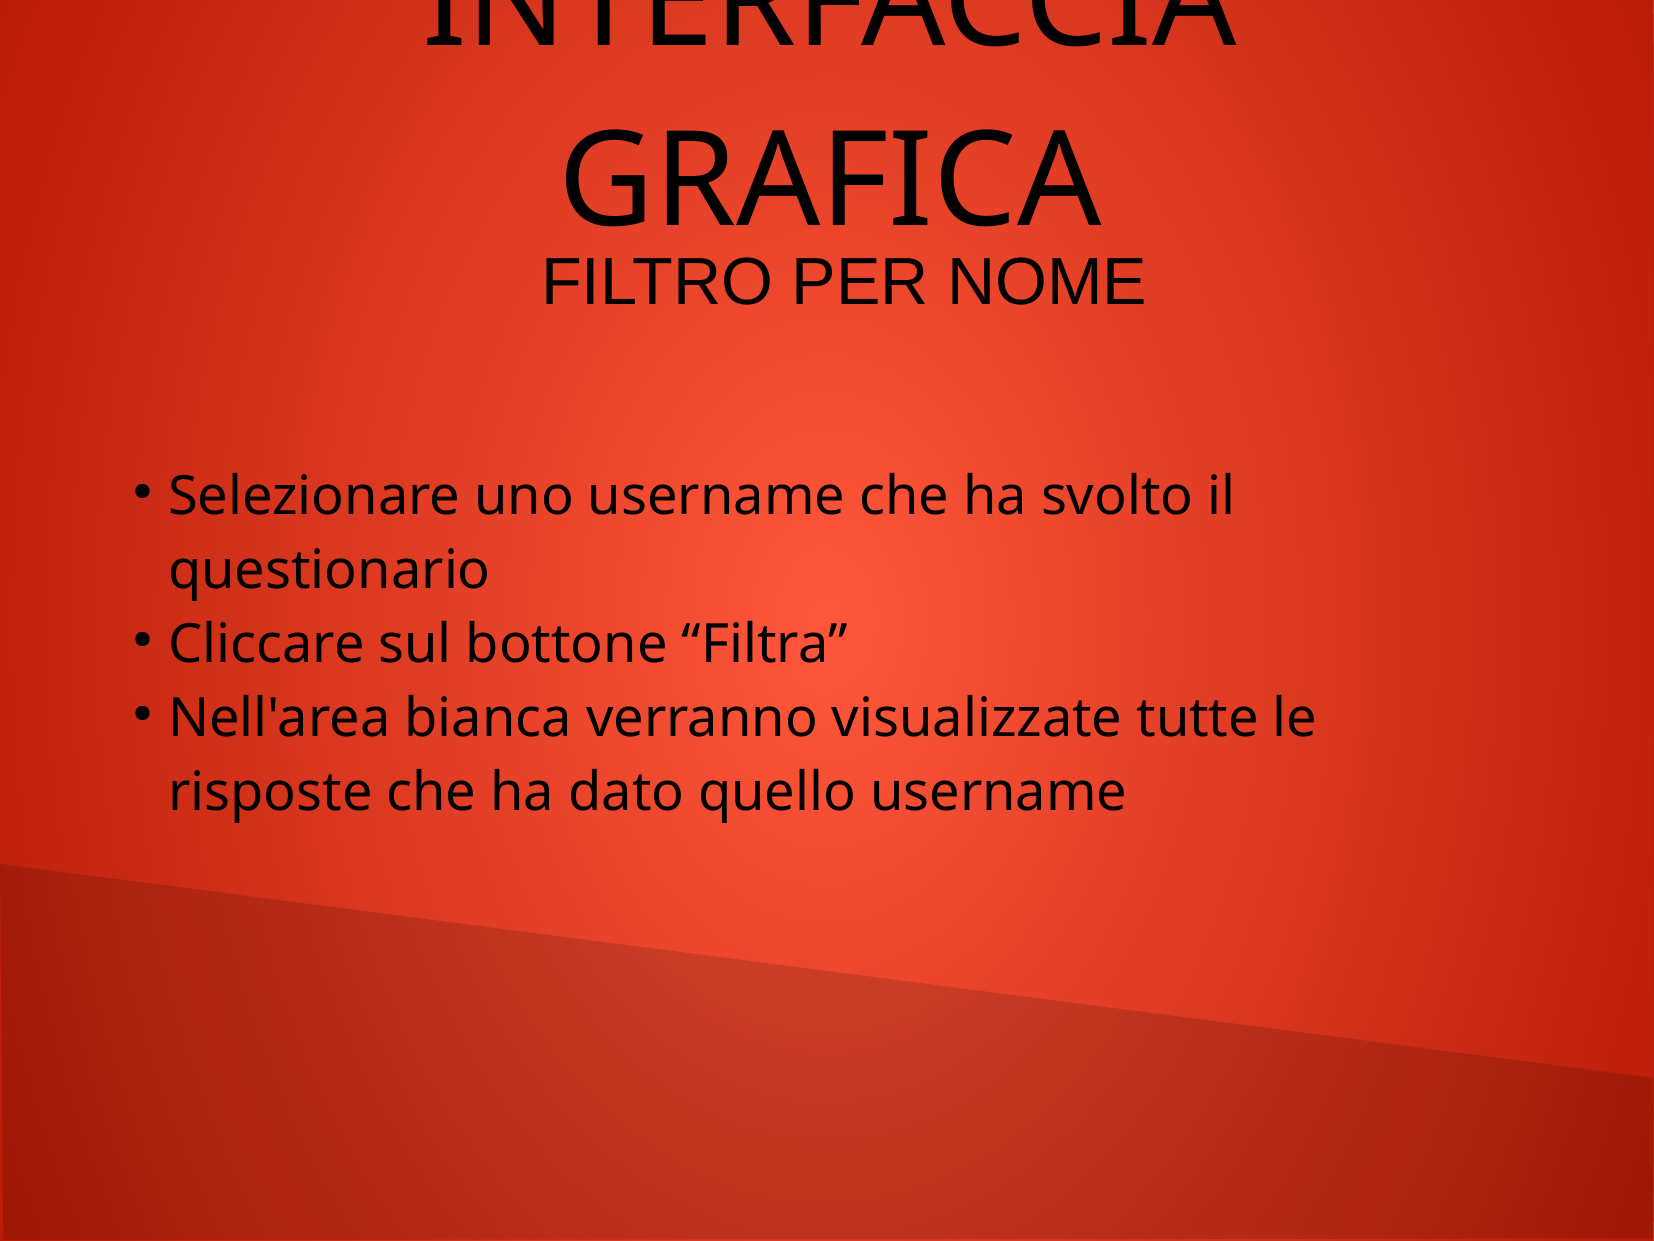

# INTERFACCIA GRAFICA
FILTRO PER NOME
Selezionare uno username che ha svolto il questionario
Cliccare sul bottone “Filtra”
Nell'area bianca verranno visualizzate tutte le risposte che ha dato quello username